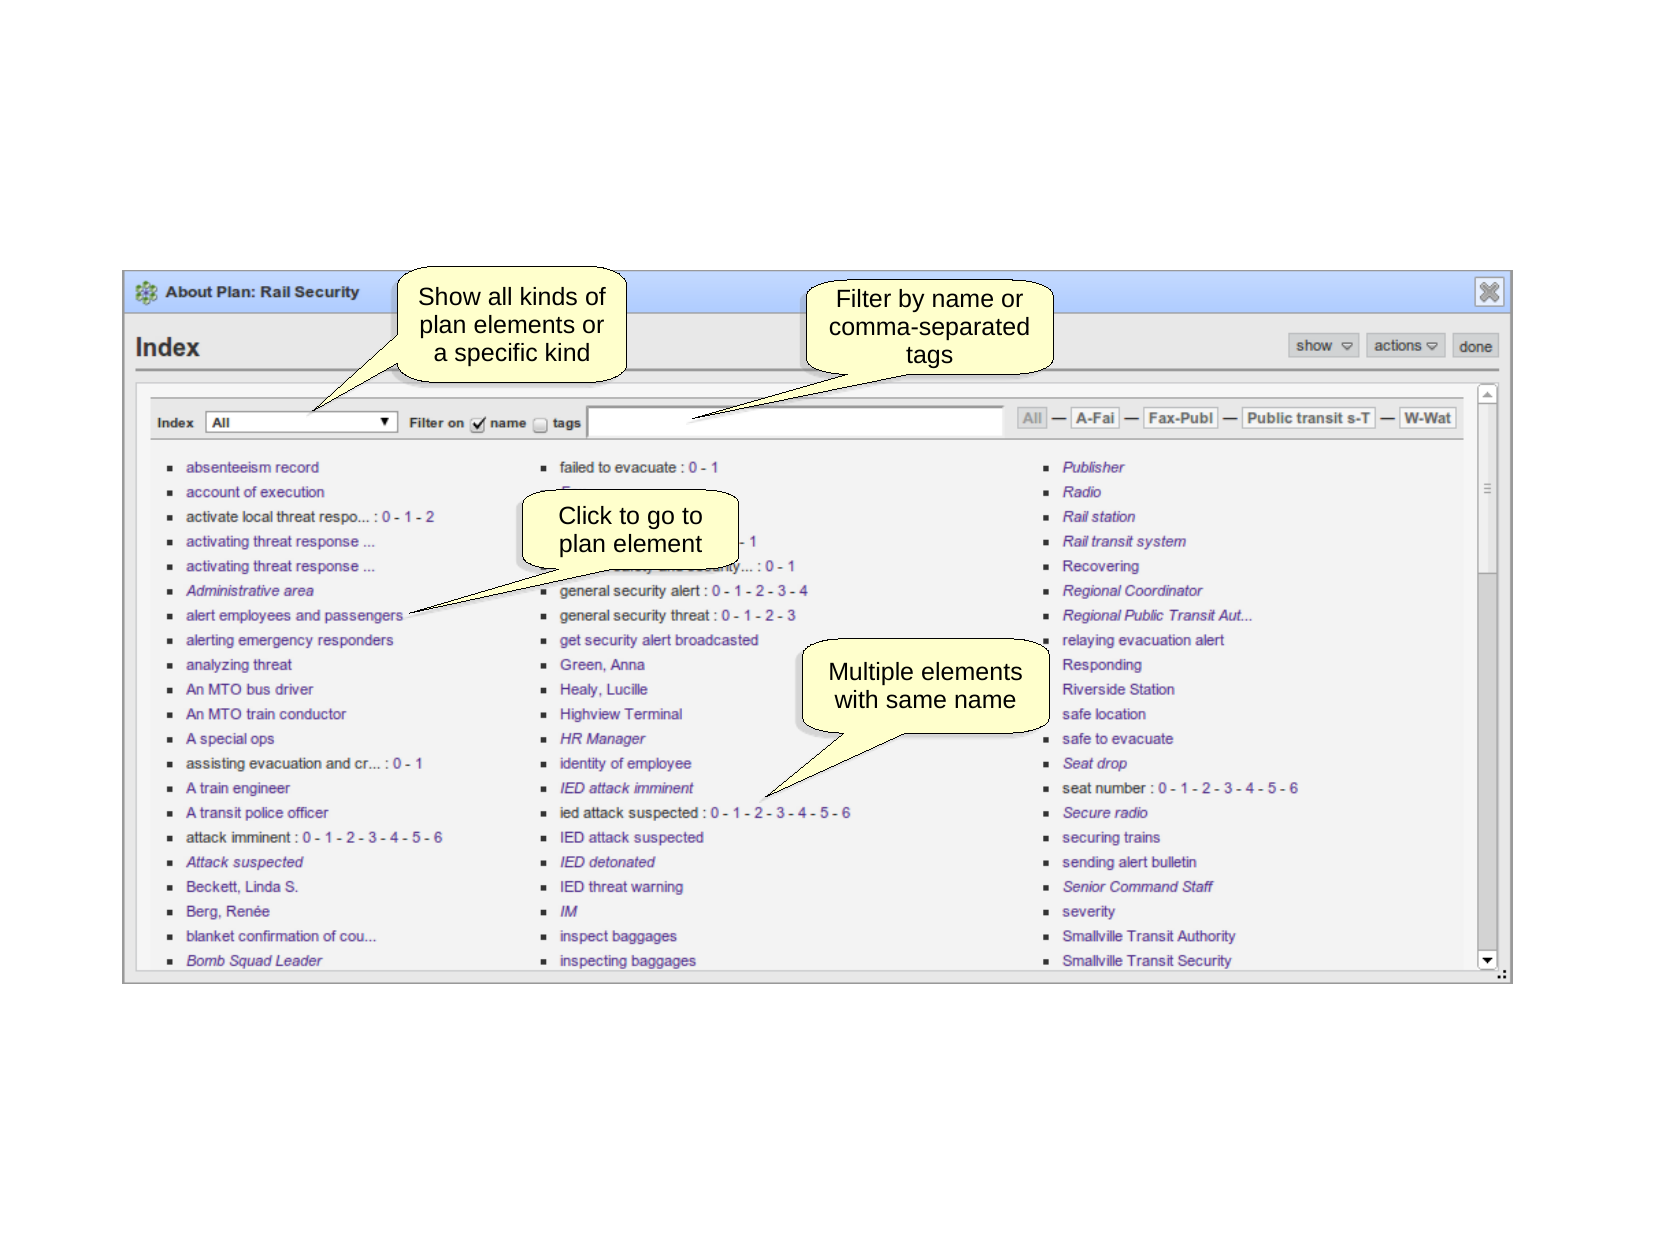

Show all kinds of plan elements or a specific kind
Filter by name or comma-separated tags
Click to go to plan element
Multiple elements with same name